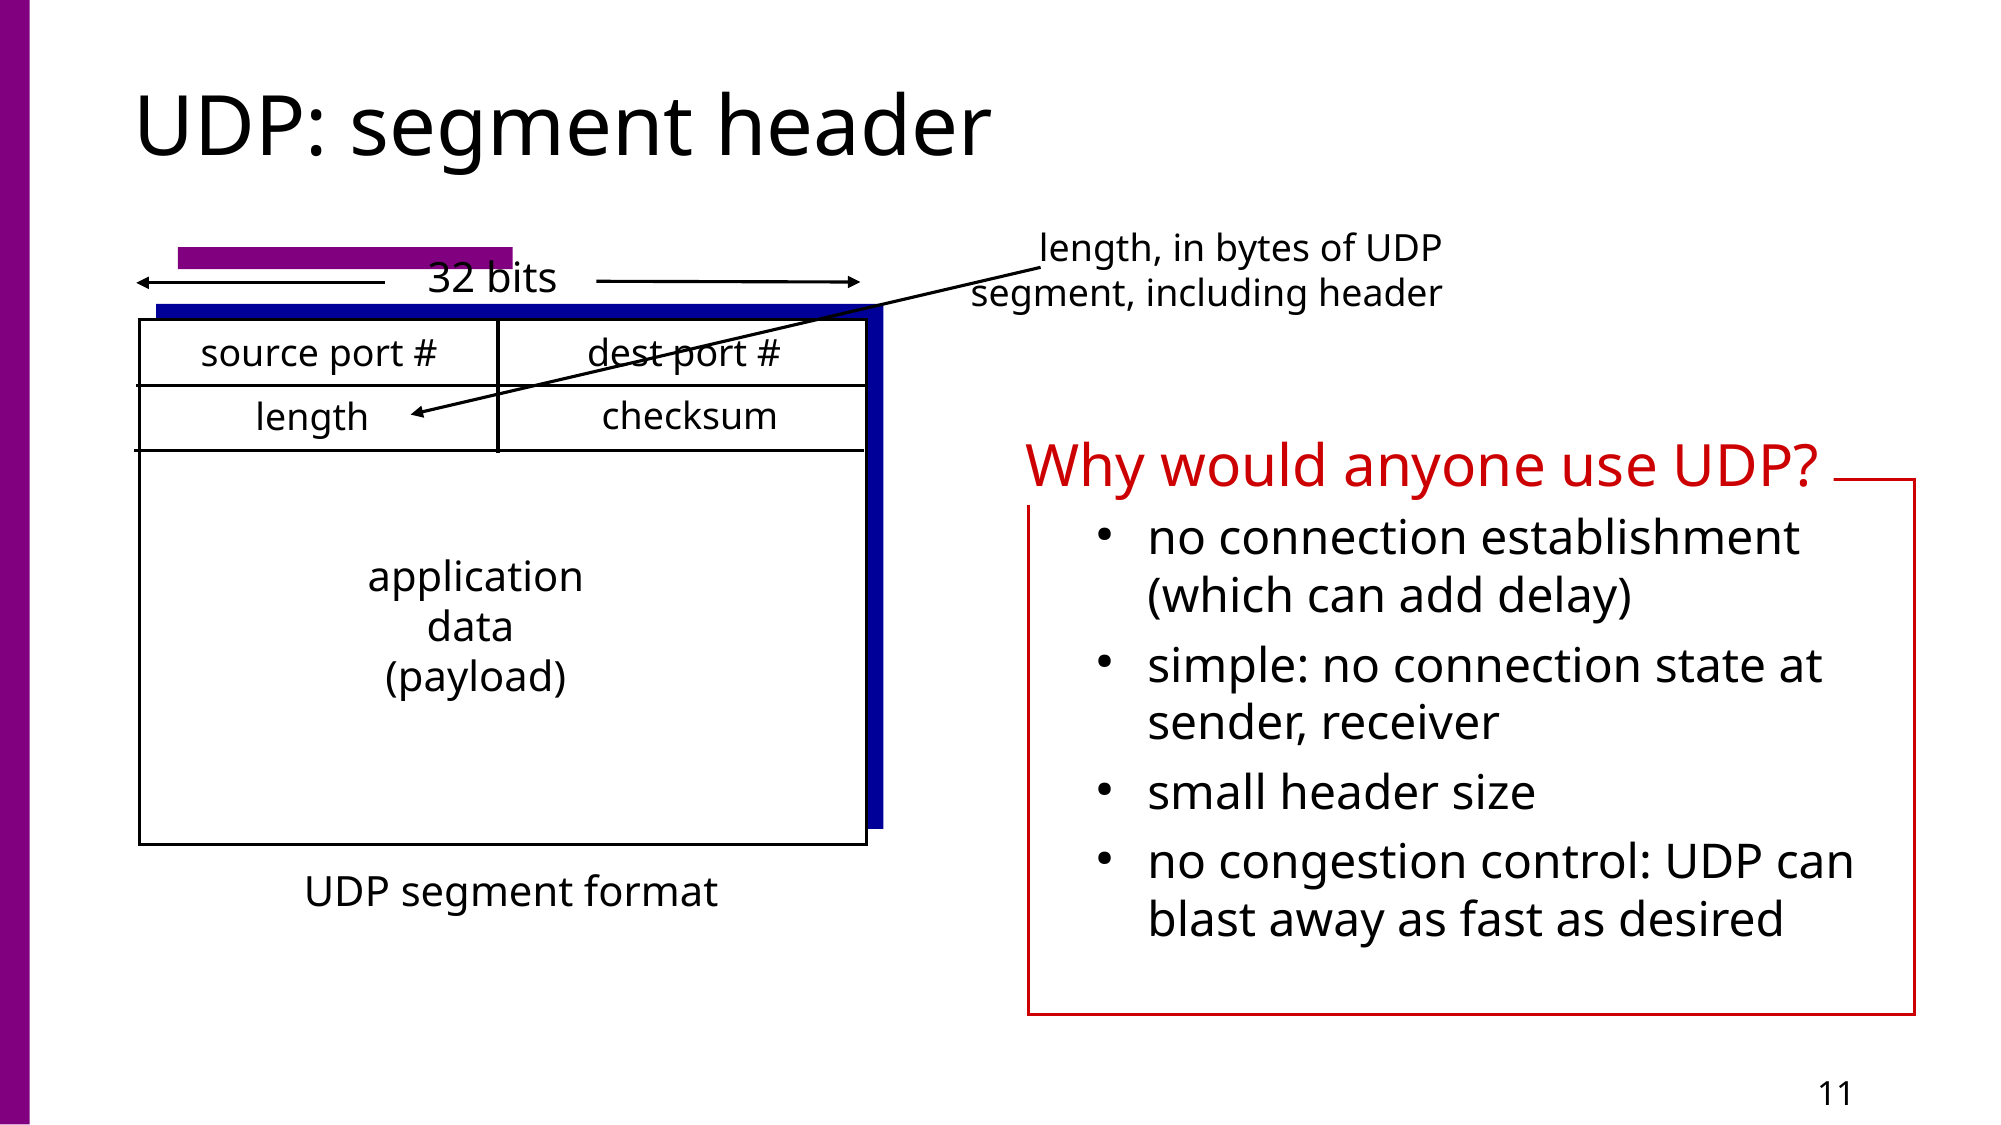

# UDP: segment header
length, in bytes of UDP segment, including header
32 bits
source port #
dest port #
checksum
length
Why would anyone use UDP?
no connection establishment (which can add delay)
simple: no connection state at sender, receiver
small header size
no congestion control: UDP can blast away as fast as desired
application
data
(payload)
UDP segment format